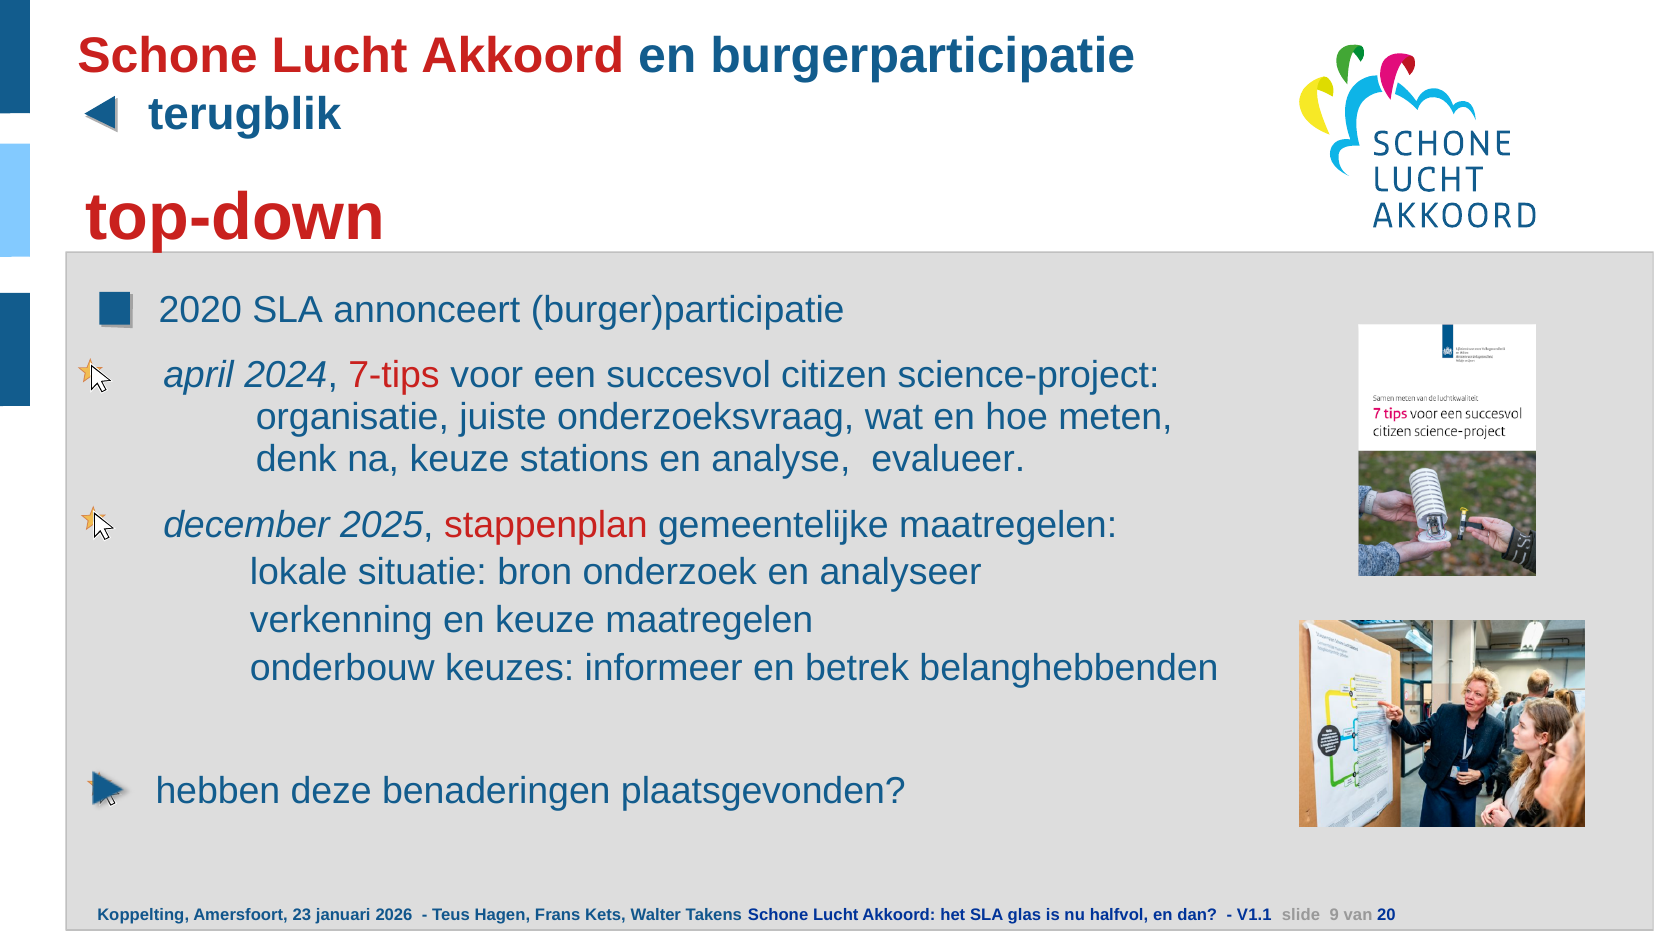

# Schone Lucht Akkoord en burgerparticipatie
 terugblik
top-down
 2020 SLA annonceert (burger)participatie
april 2024, 7-tips voor een succesvol citizen science-project:
organisatie, juiste onderzoeksvraag, wat en hoe meten,
denk na, keuze stations en analyse, evalueer.
december 2025, stappenplan gemeentelijke maatregelen:
lokale situatie: bron onderzoek en analyseer
verkenning en keuze maatregelen
onderbouw keuzes: informeer en betrek belanghebbenden
 hebben deze benaderingen plaatsgevonden?